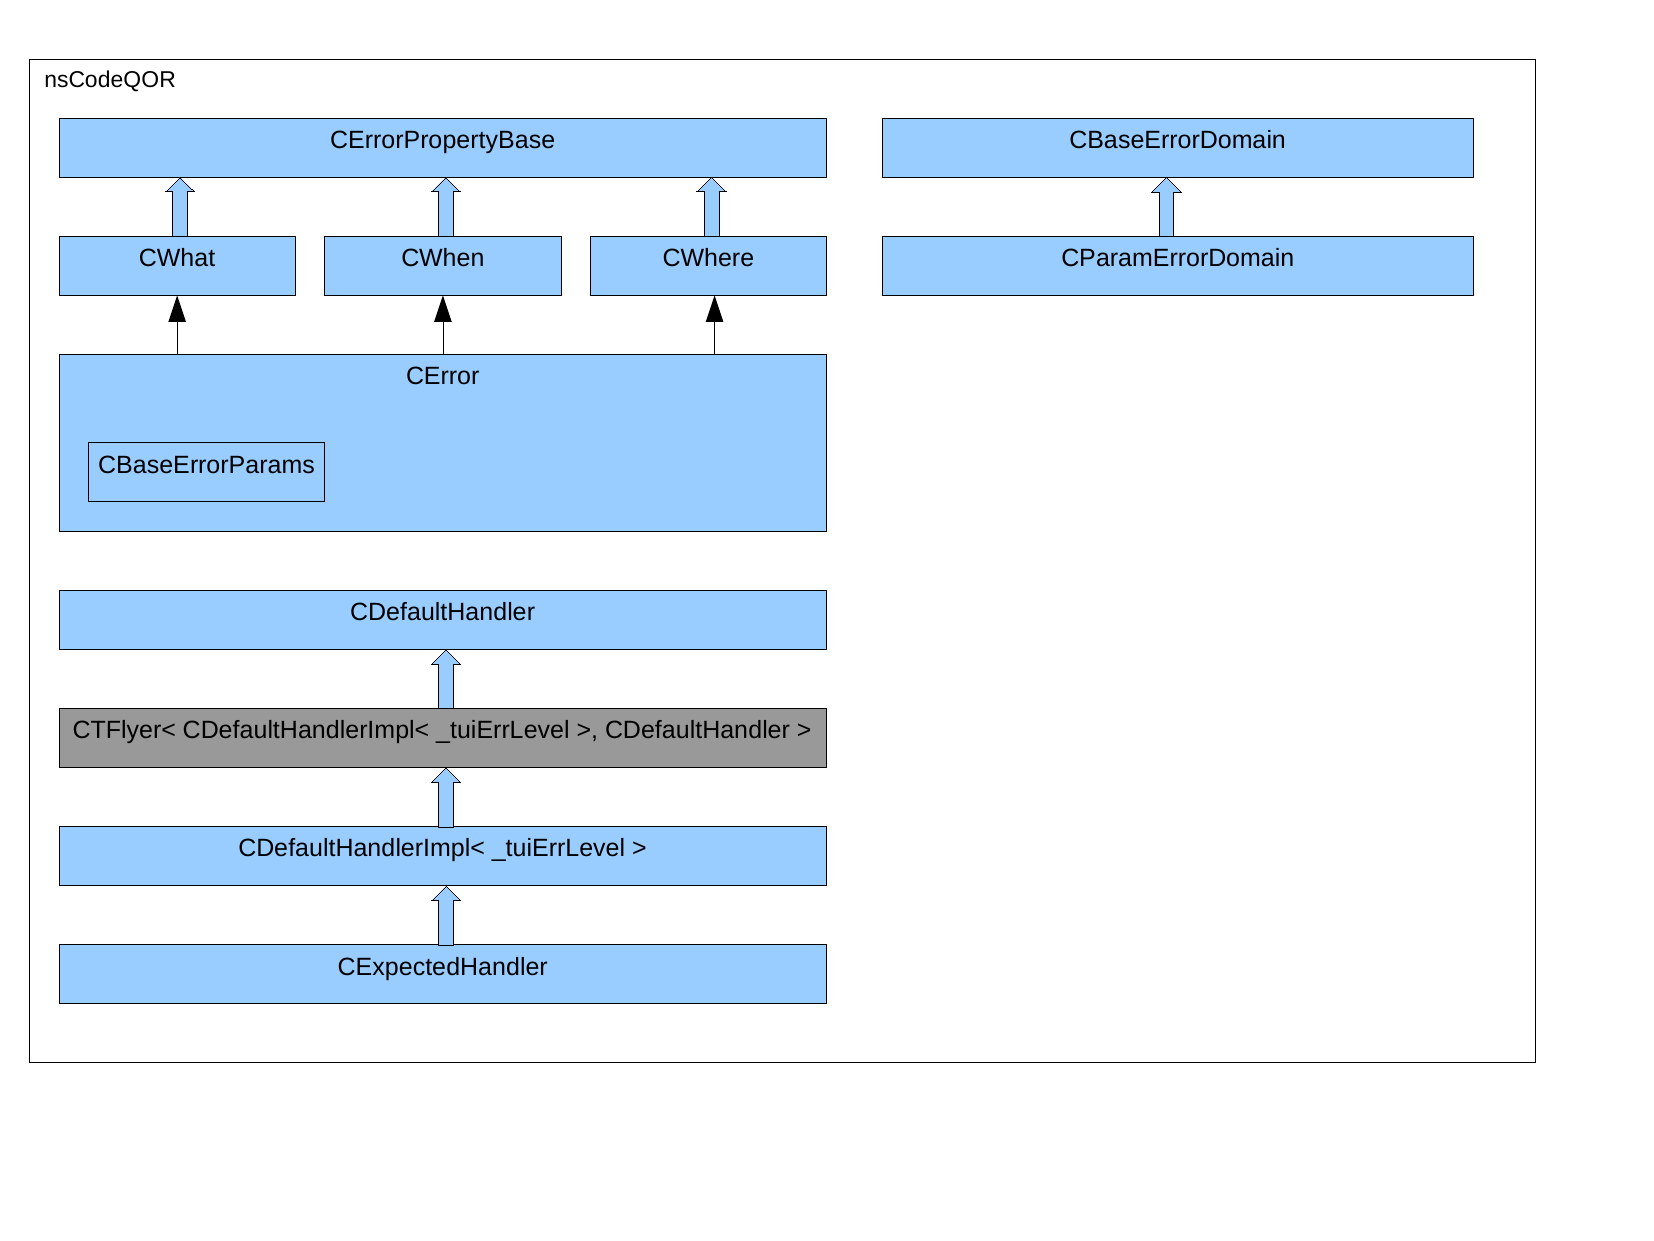

nsCodeQOR
CBaseErrorDomain
CErrorPropertyBase
CParamErrorDomain
CWhat
CWhen
CWhere
CError
CBaseErrorParams
CDefaultHandler
CTFlyer< CDefaultHandlerImpl< _tuiErrLevel >, CDefaultHandler >
CDefaultHandlerImpl< _tuiErrLevel >
CExpectedHandler